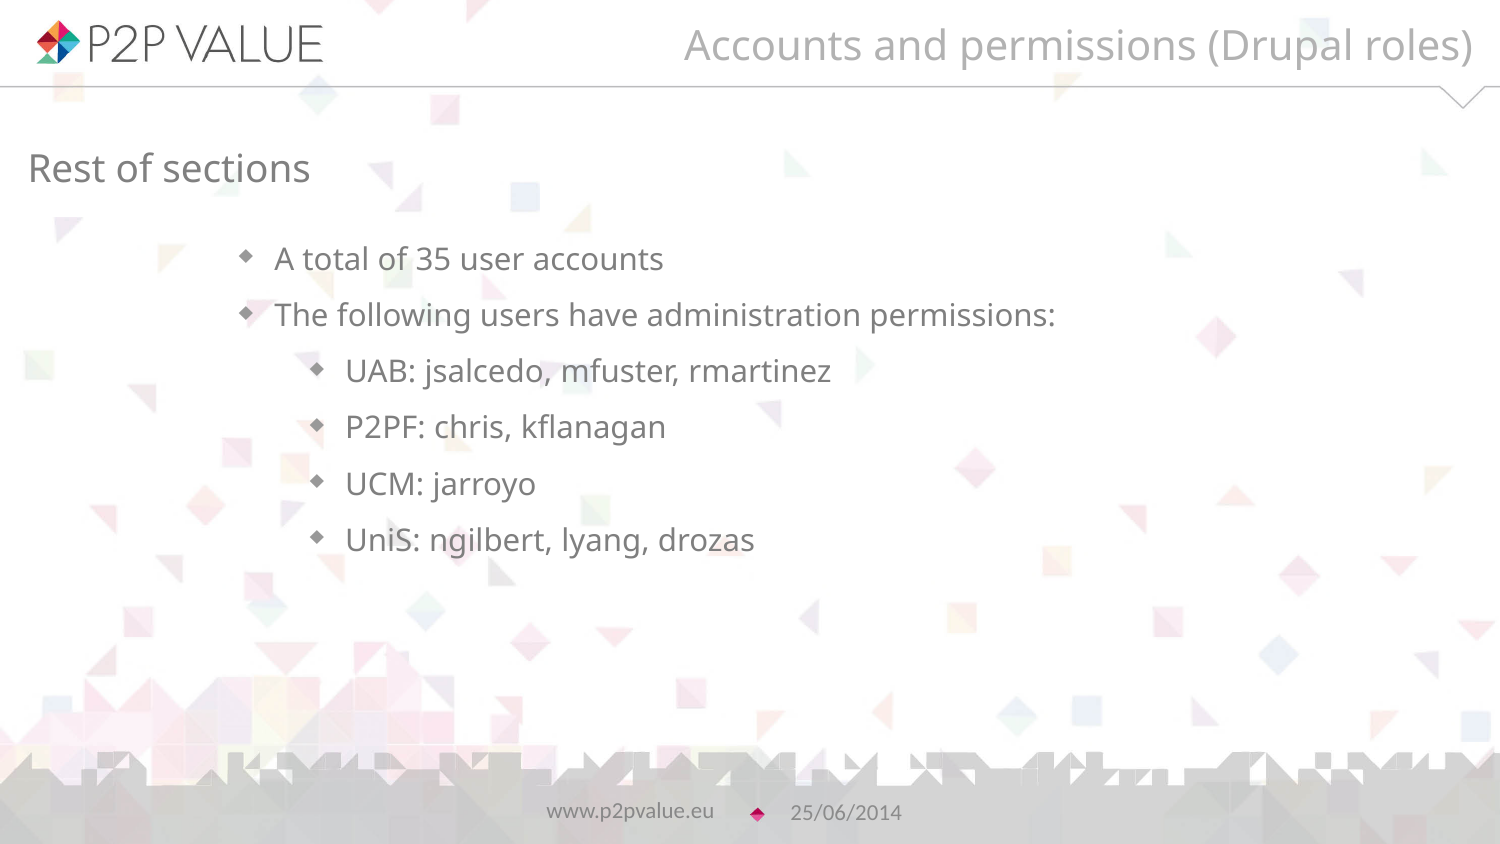

# Accounts and permissions (Drupal roles)
Rest of sections
A total of 35 user accounts
The following users have administration permissions:
UAB: jsalcedo, mfuster, rmartinez
P2PF: chris, kflanagan
UCM: jarroyo
UniS: ngilbert, lyang, drozas
25/06/2014
www.p2pvalue.eu